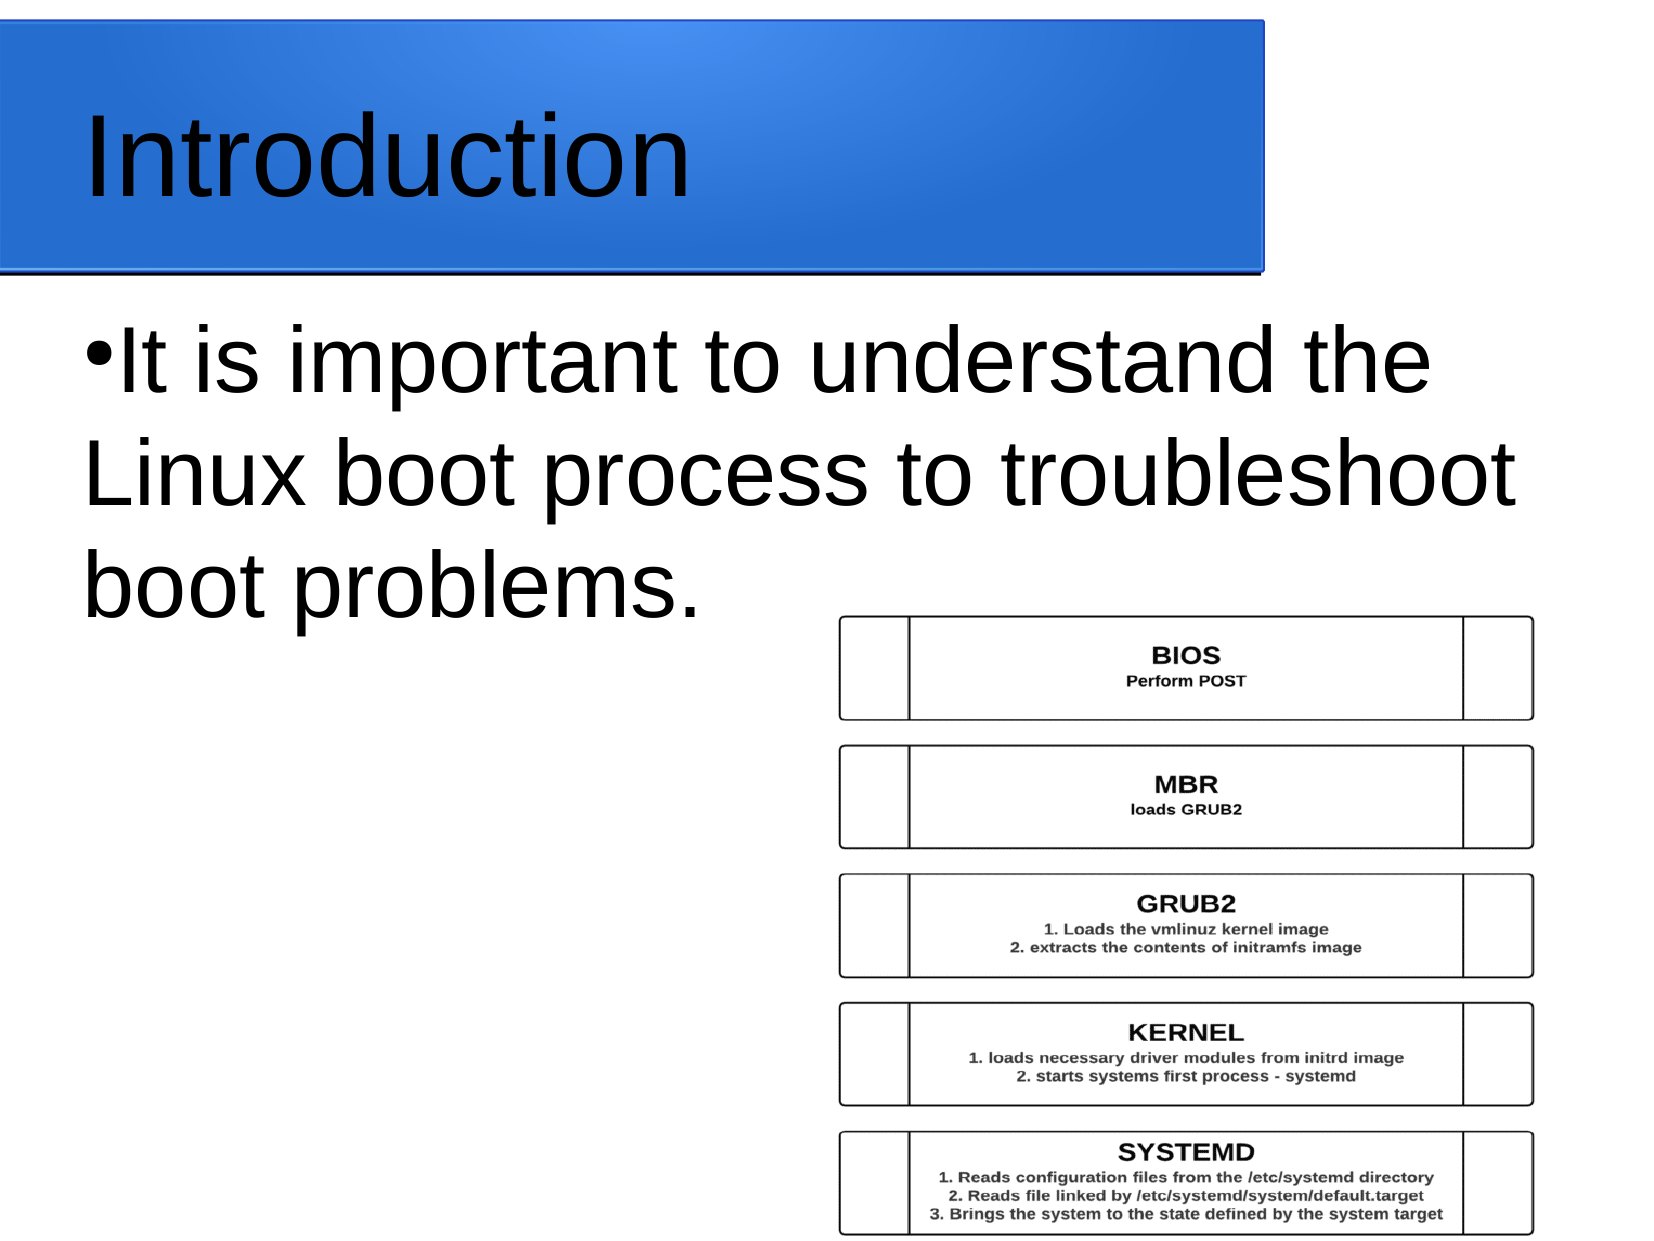

# Introduction
It is important to understand the Linux boot process to troubleshoot boot problems.